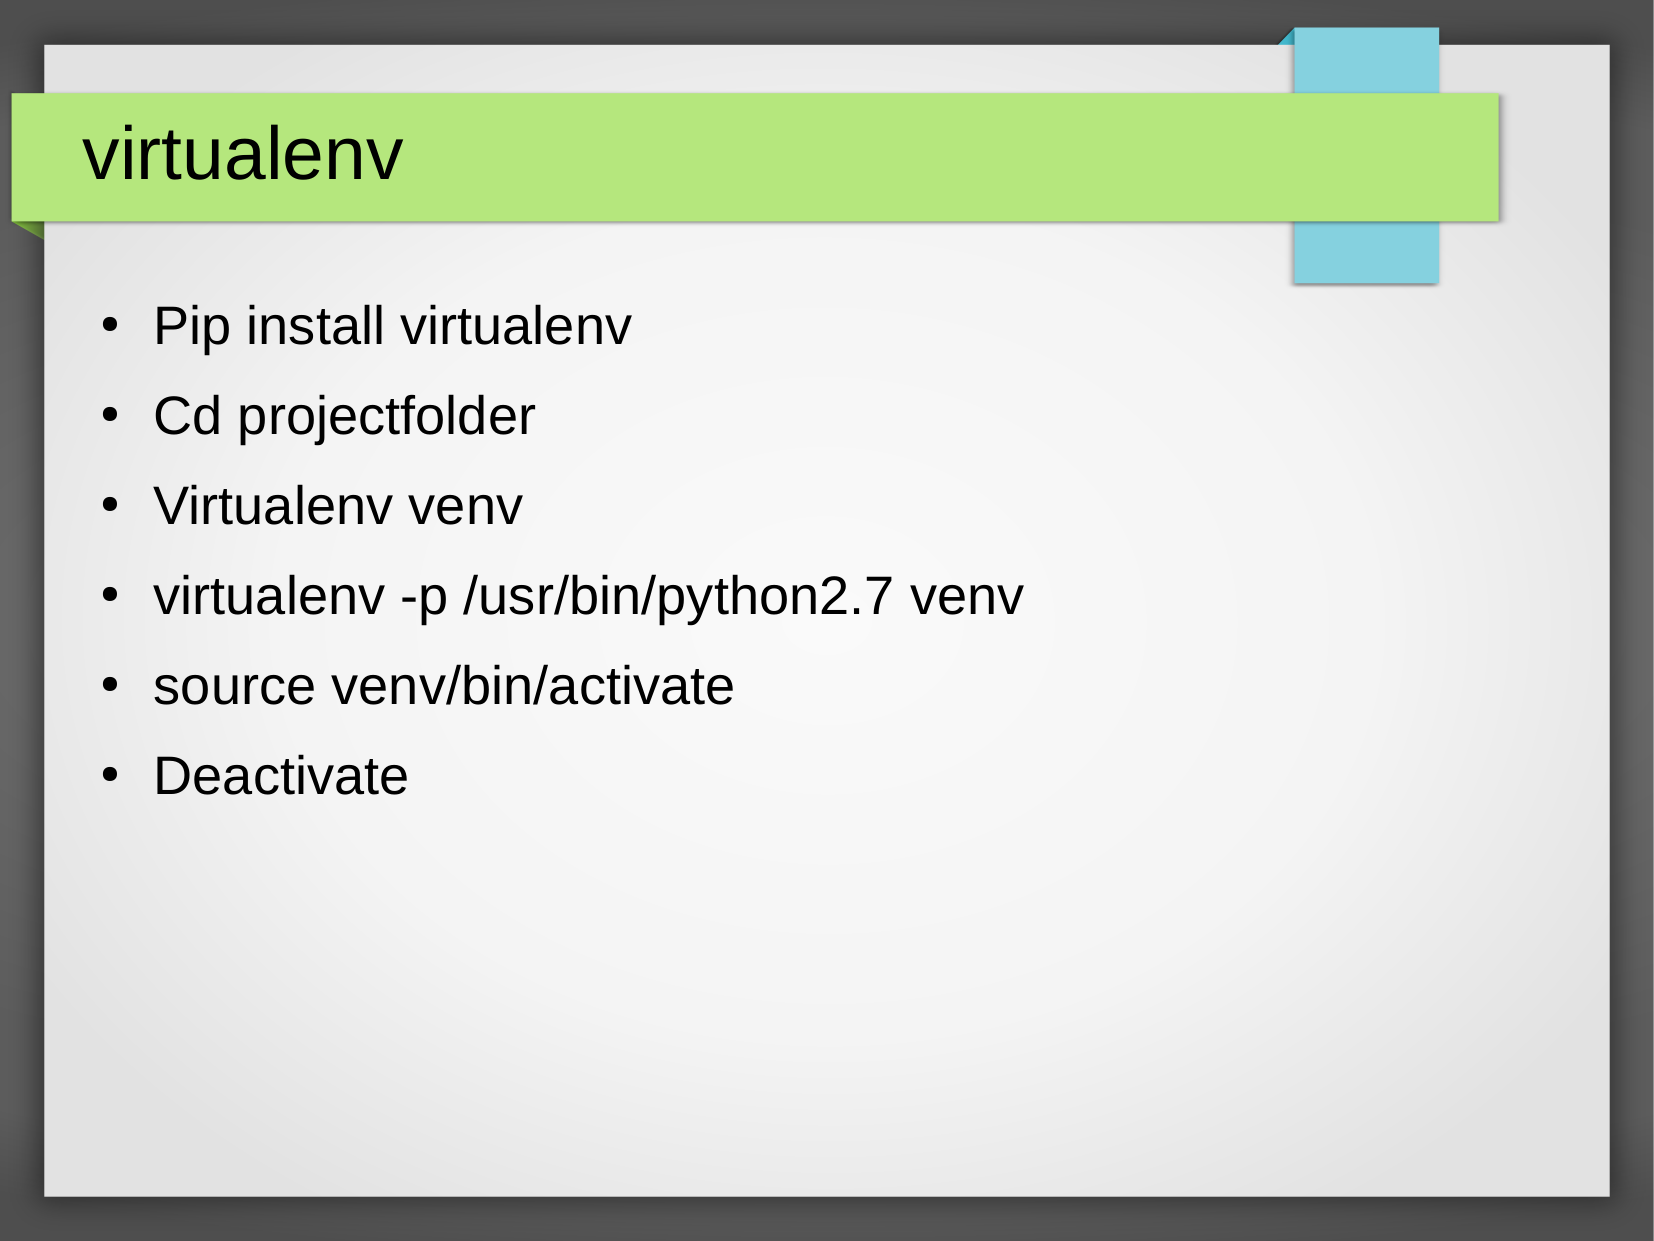

# virtualenv
Pip install virtualenv
Cd projectfolder
Virtualenv venv
virtualenv -p /usr/bin/python2.7 venv
source venv/bin/activate
Deactivate